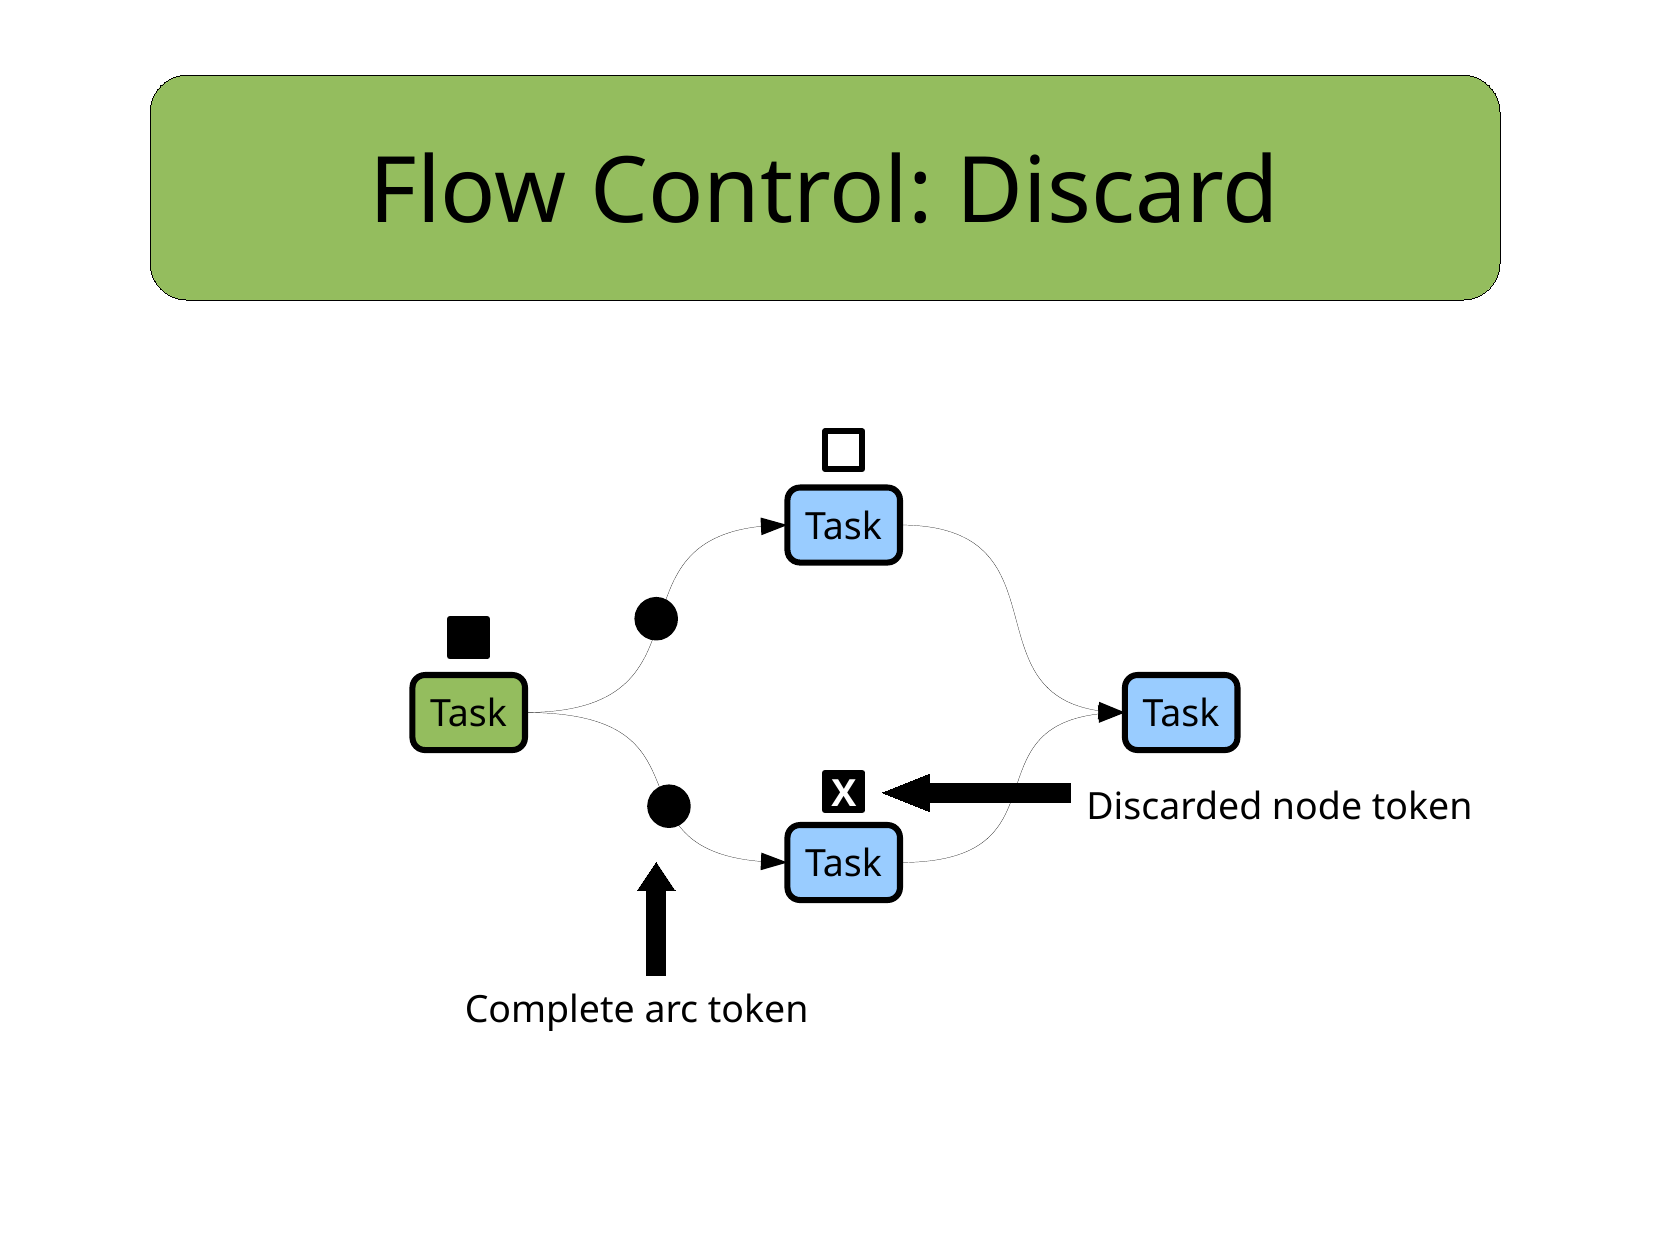

Flow Control: Discard
Task
Task
Task
Discarded node token
X
Task
Complete arc token